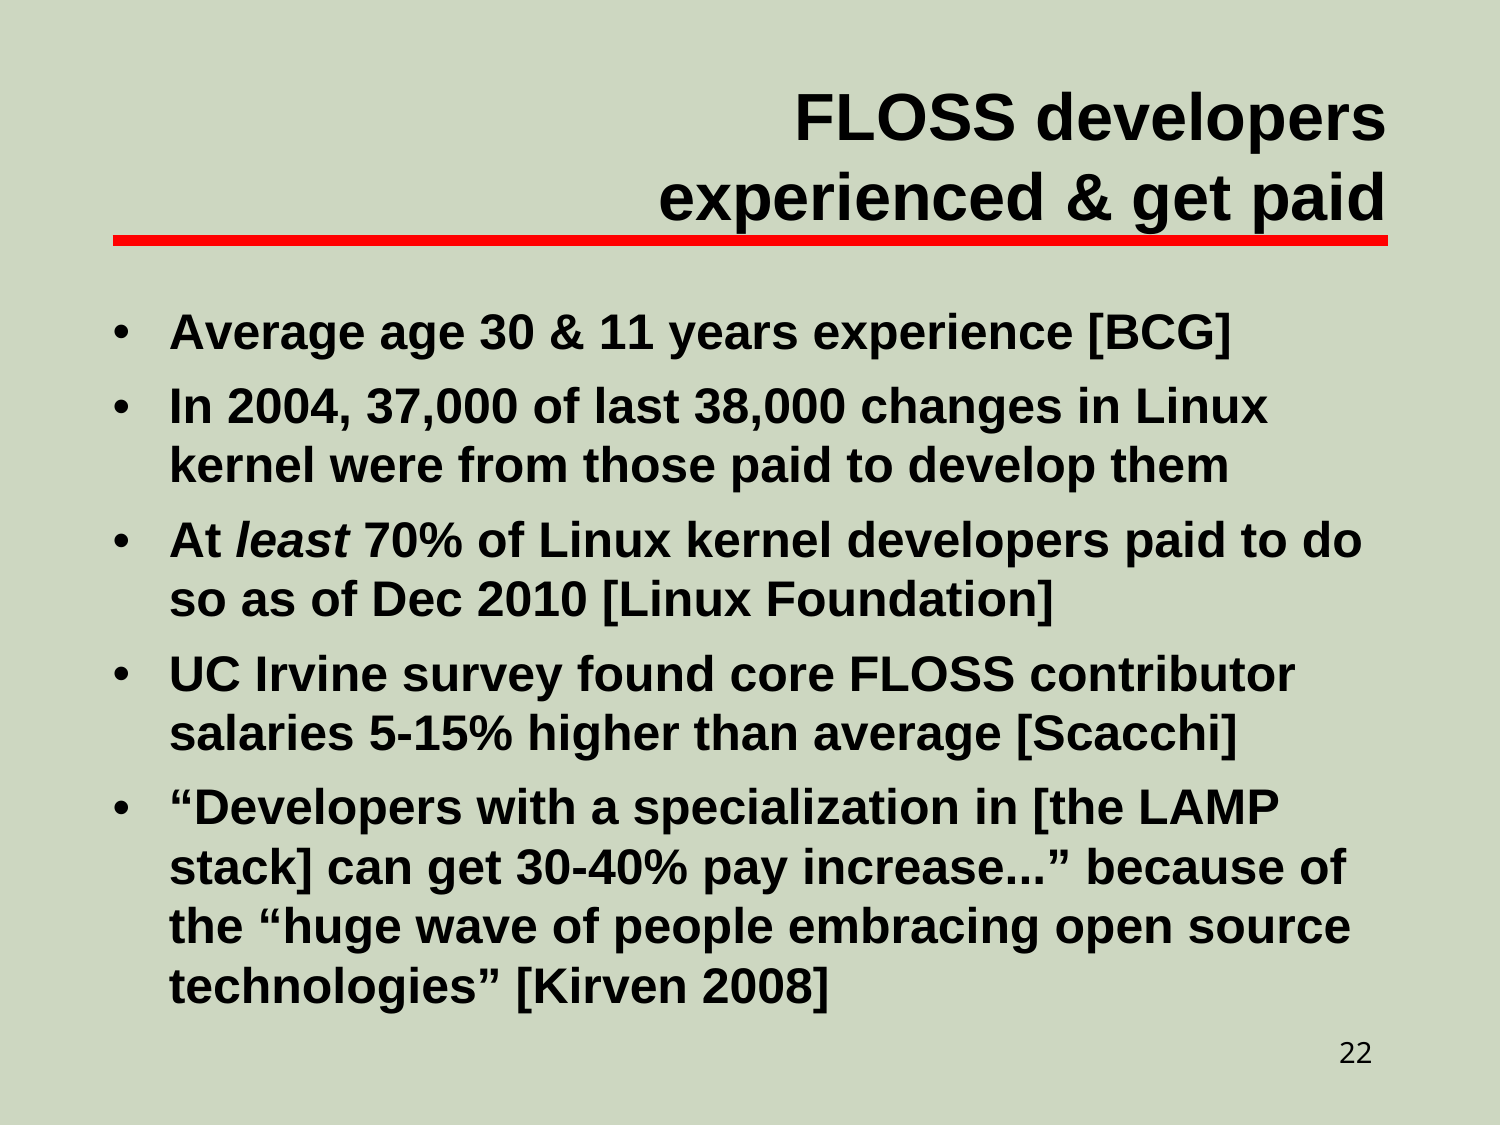

# FLOSS developers experienced & get paid
Average age 30 & 11 years experience [BCG]
In 2004, 37,000 of last 38,000 changes in Linux kernel were from those paid to develop them
At least 70% of Linux kernel developers paid to do so as of Dec 2010 [Linux Foundation]
UC Irvine survey found core FLOSS contributor salaries 5-15% higher than average [Scacchi]
“Developers with a specialization in [the LAMP stack] can get 30-40% pay increase...” because of the “huge wave of people embracing open source technologies” [Kirven 2008]